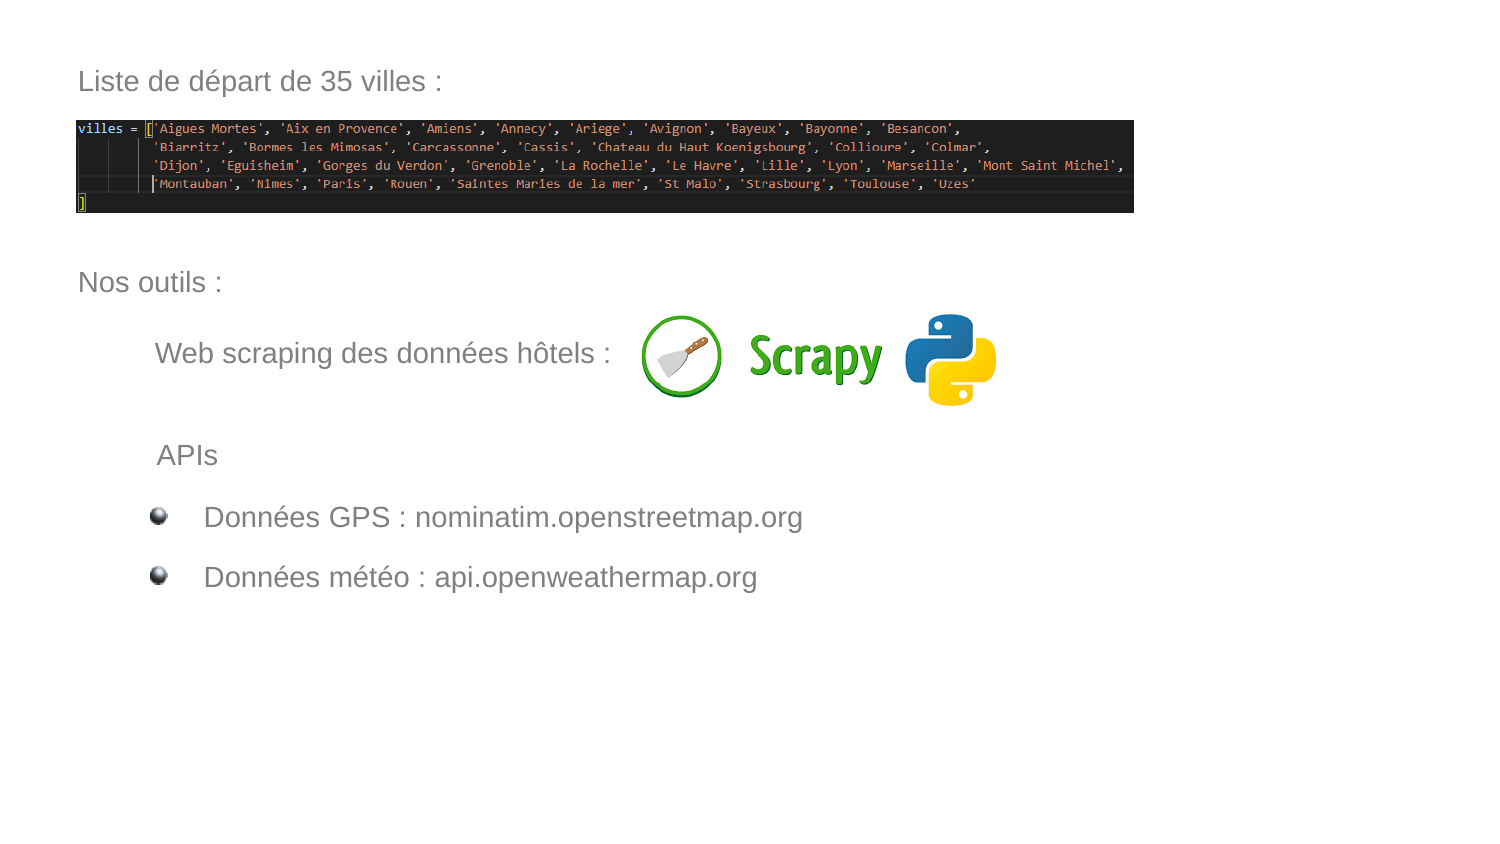

# Liste de départ de 35 villes :
Nos outils :
Web scraping des données hôtels :
APIs
Données GPS : nominatim.openstreetmap.org
Données météo : api.openweathermap.org